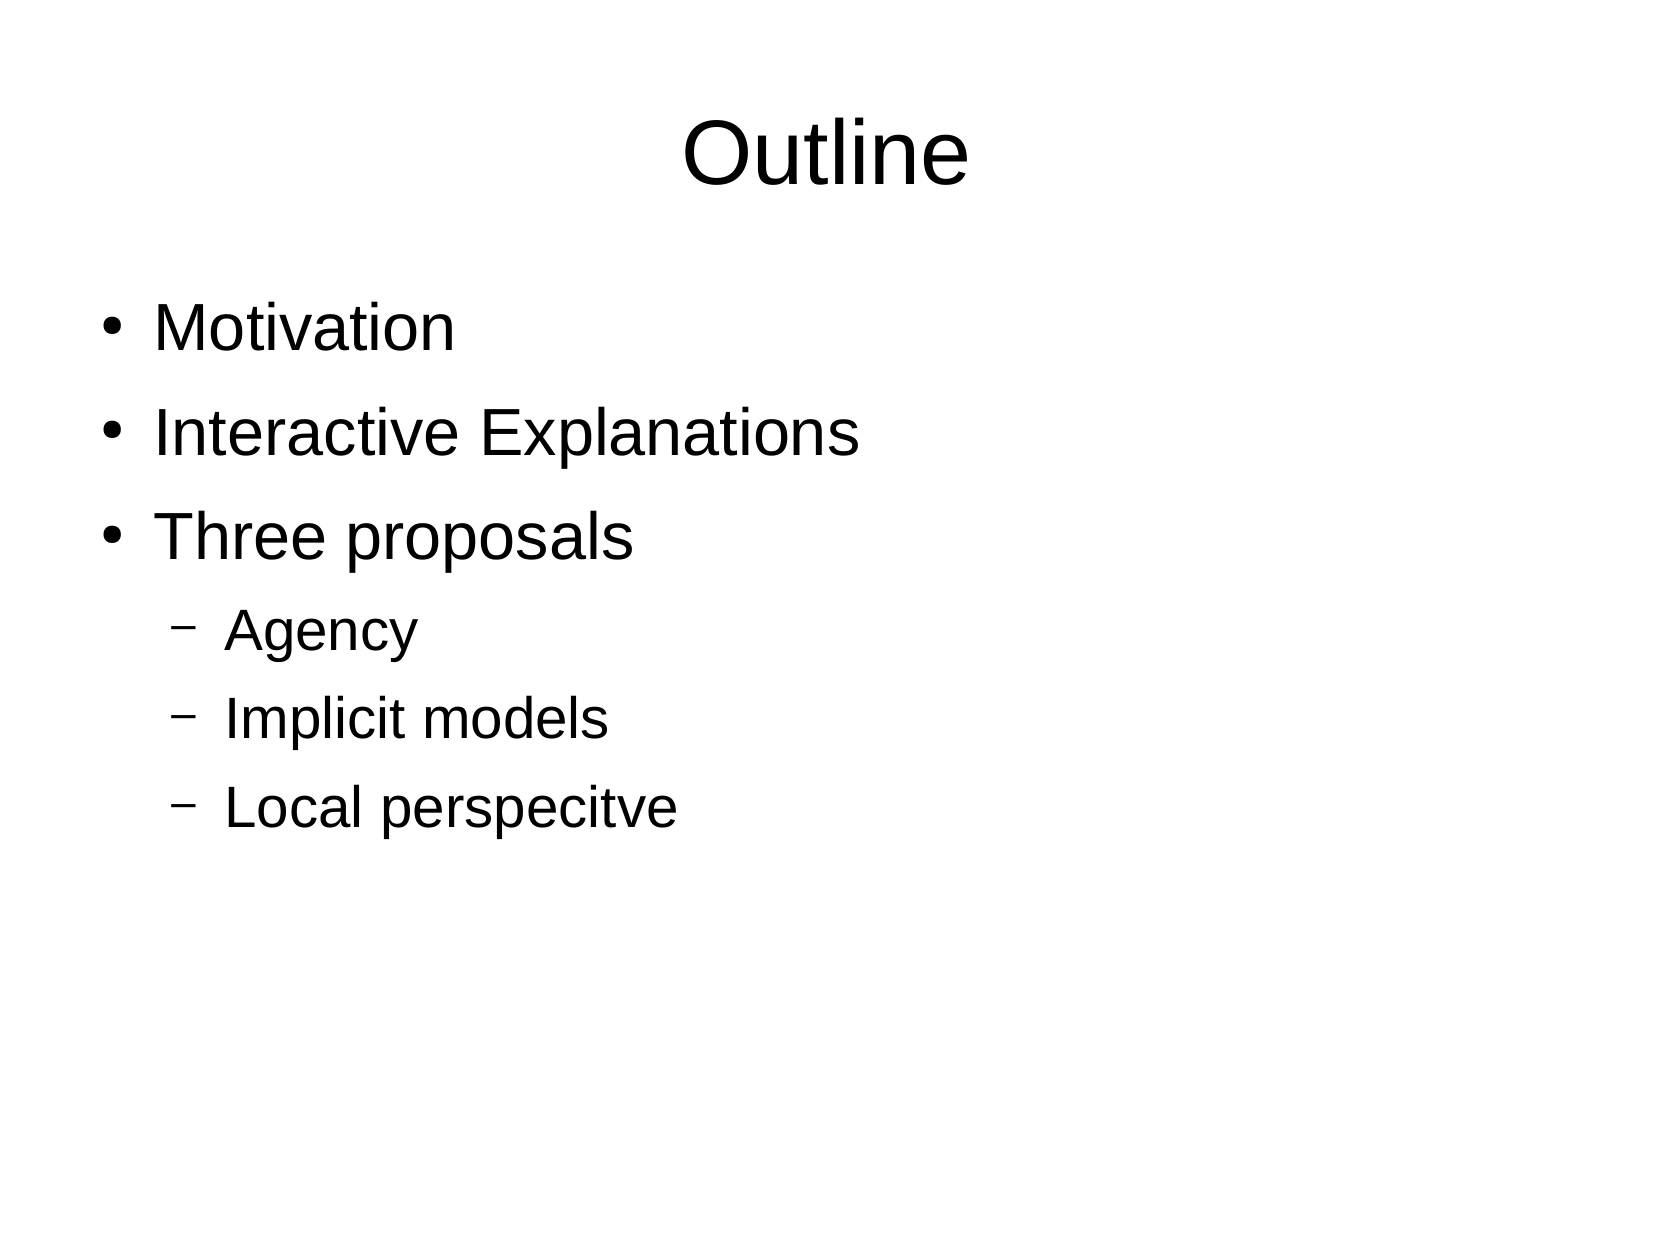

# Outline
Motivation
Interactive Explanations
Three proposals
Agency
Implicit models
Local perspecitve